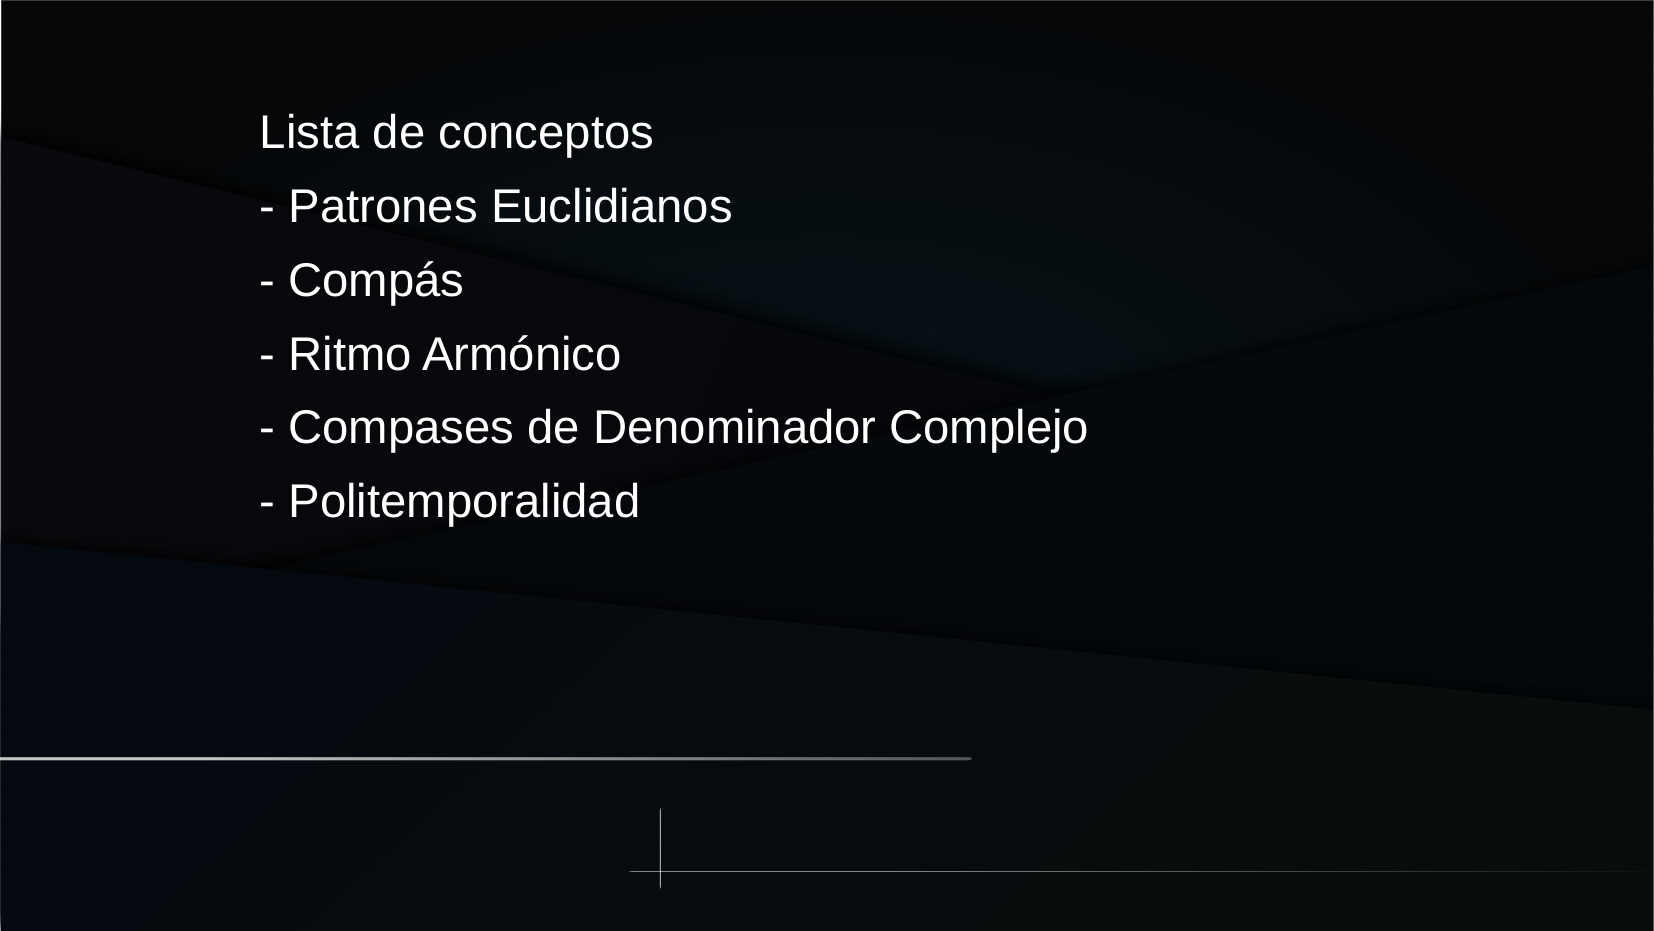

# Lista de conceptos
- Patrones Euclidianos
- Compás
- Ritmo Armónico
- Compases de Denominador Complejo
- Politemporalidad